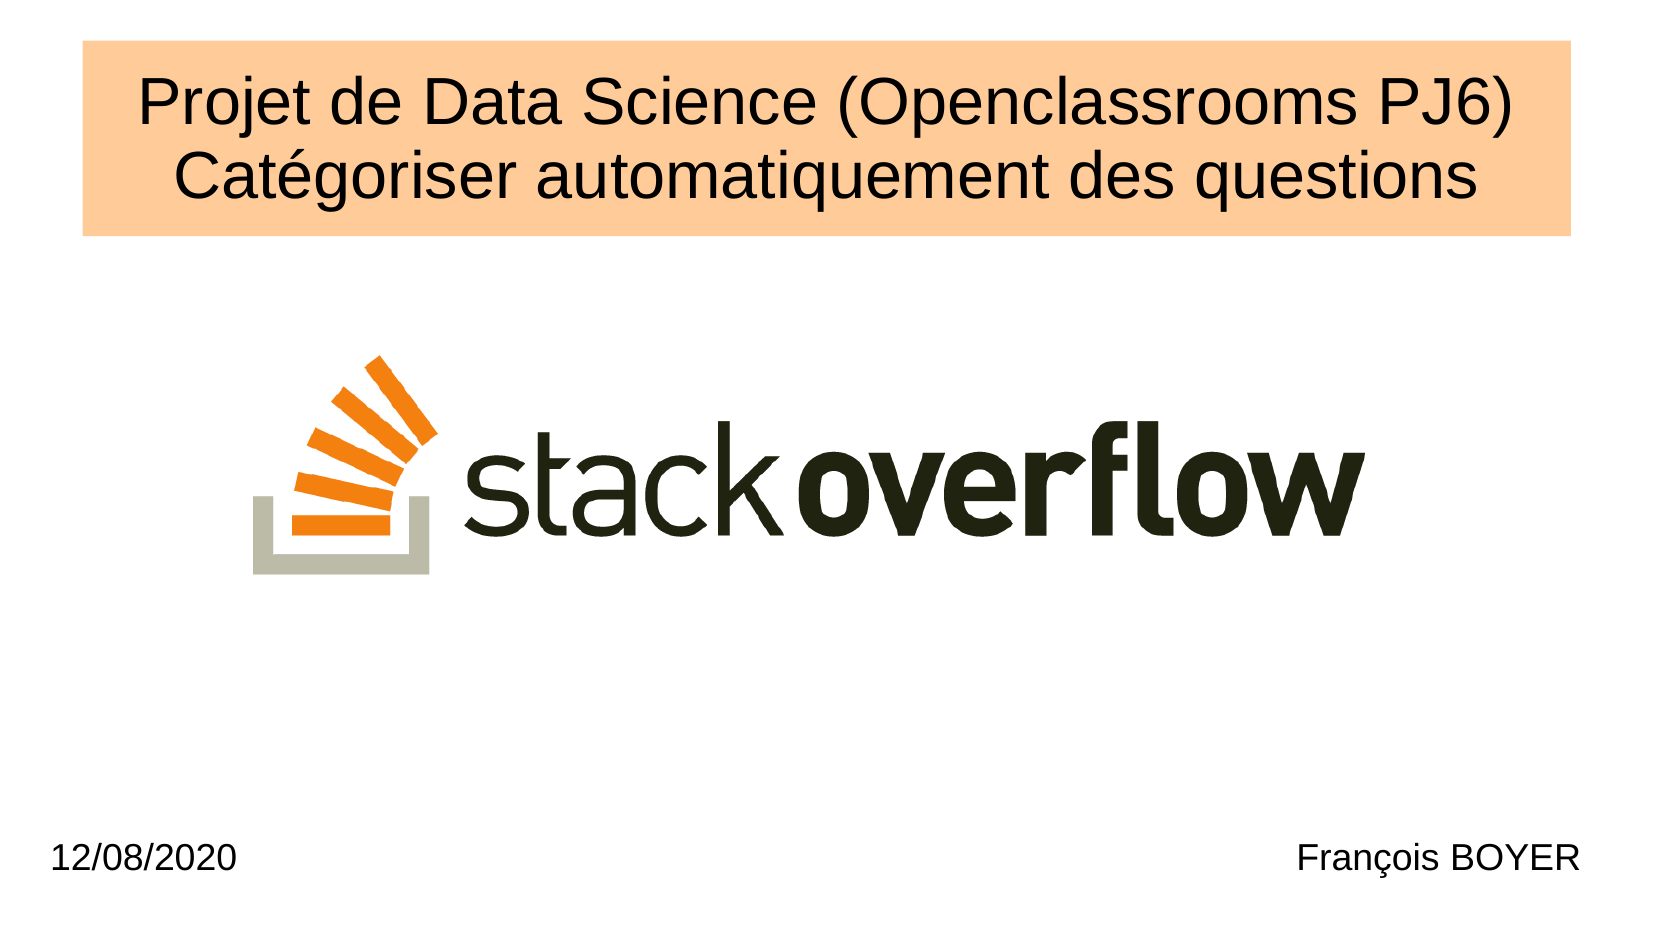

# Projet de Data Science (Openclassrooms PJ6) Catégoriser automatiquement des questions
12/08/2020
François BOYER